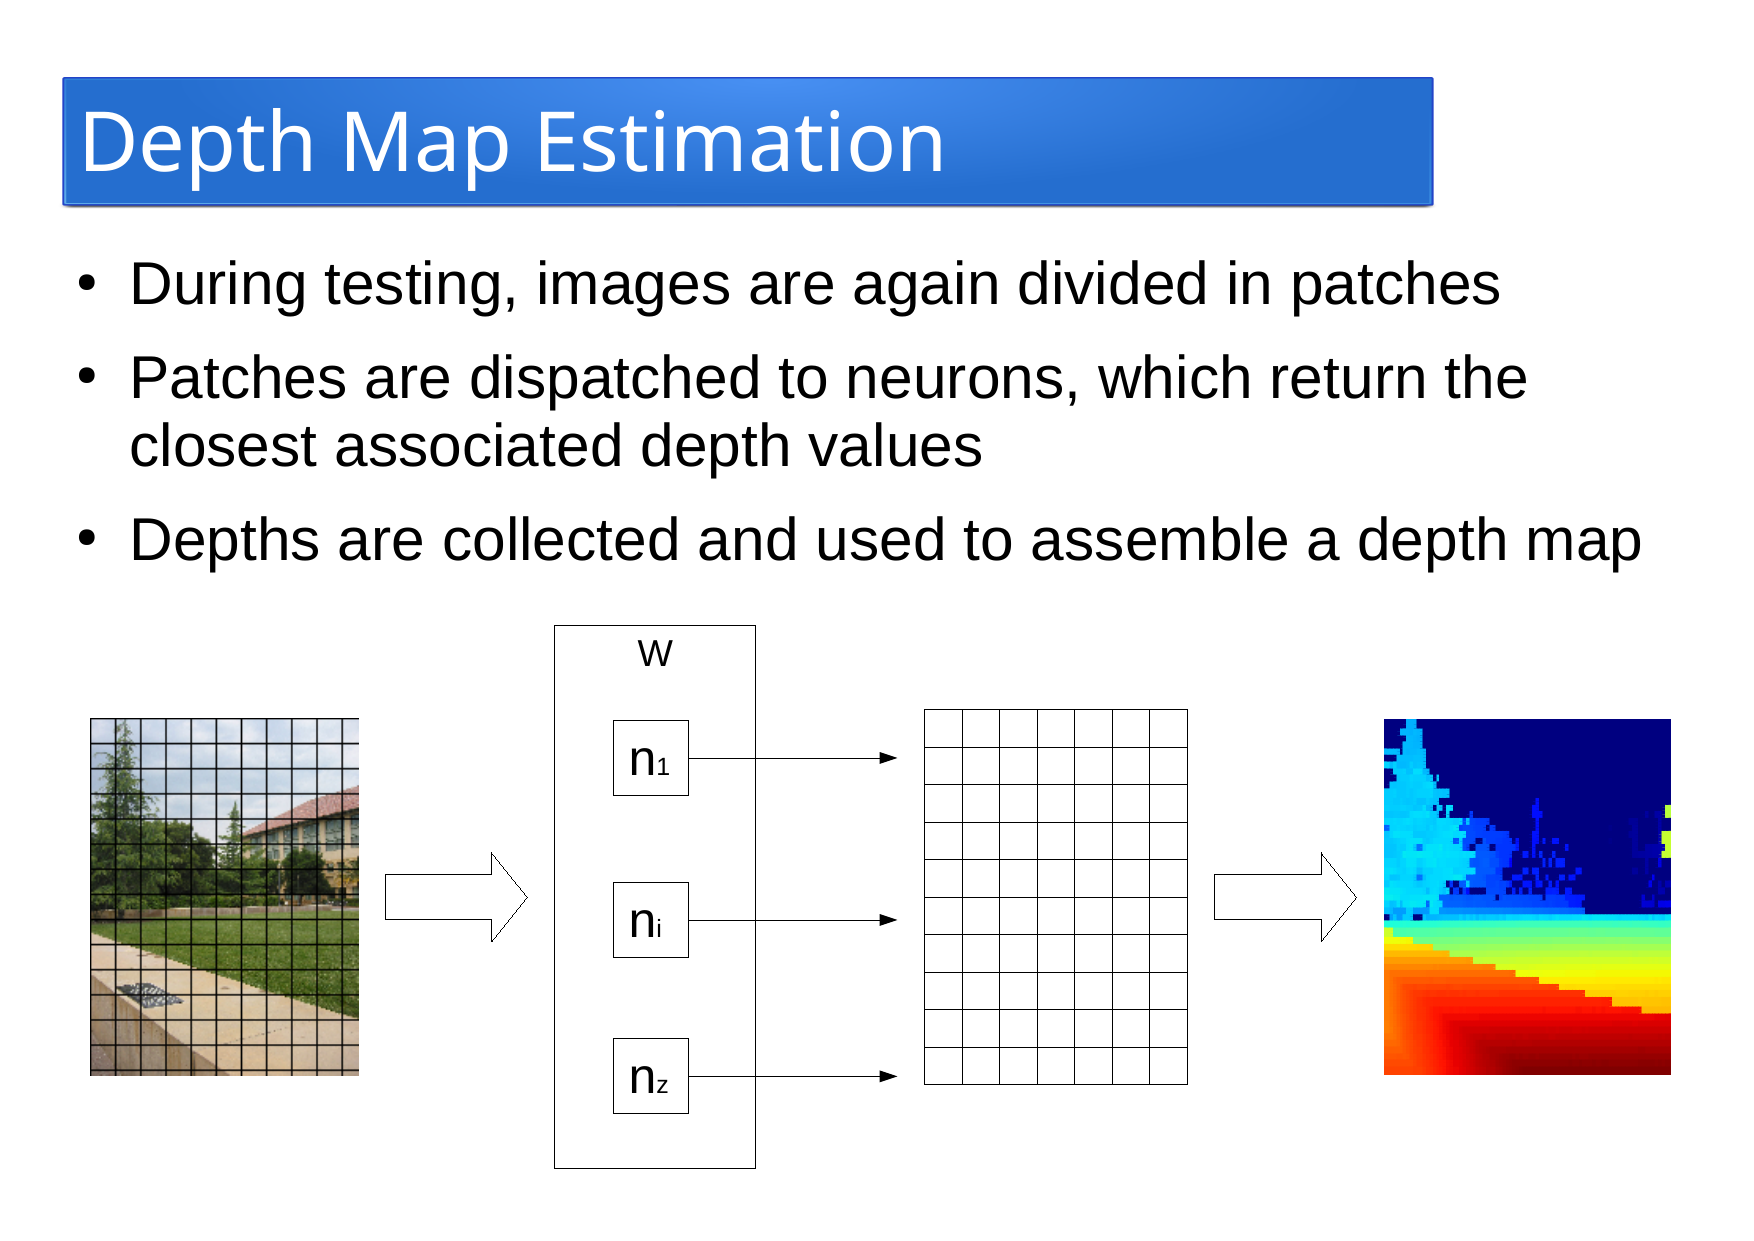

# Depth Map Estimation
During testing, images are again divided in patches
Patches are dispatched to neurons, which return the closest associated depth values
Depths are collected and used to assemble a depth map
W
n1
ni
nz